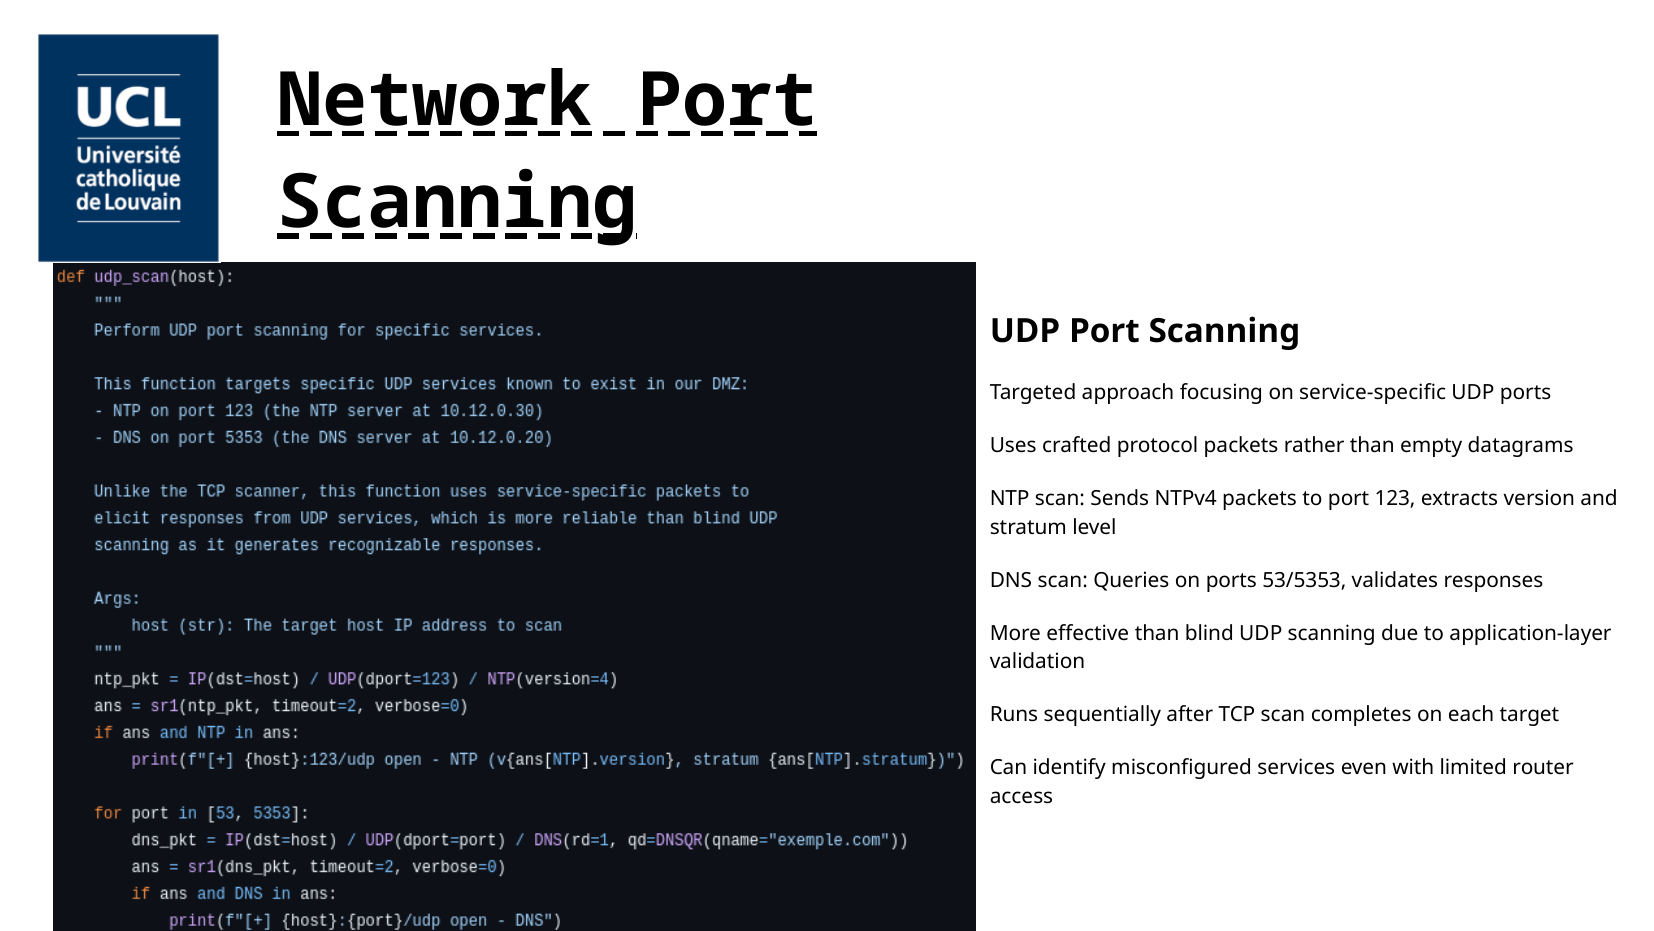

Network Port Scanning
UDP Port Scanning
Targeted approach focusing on service-specific UDP ports
Uses crafted protocol packets rather than empty datagrams
NTP scan: Sends NTPv4 packets to port 123, extracts version and stratum level
DNS scan: Queries on ports 53/5353, validates responses
More effective than blind UDP scanning due to application-layer validation
Runs sequentially after TCP scan completes on each target
Can identify misconfigured services even with limited router access